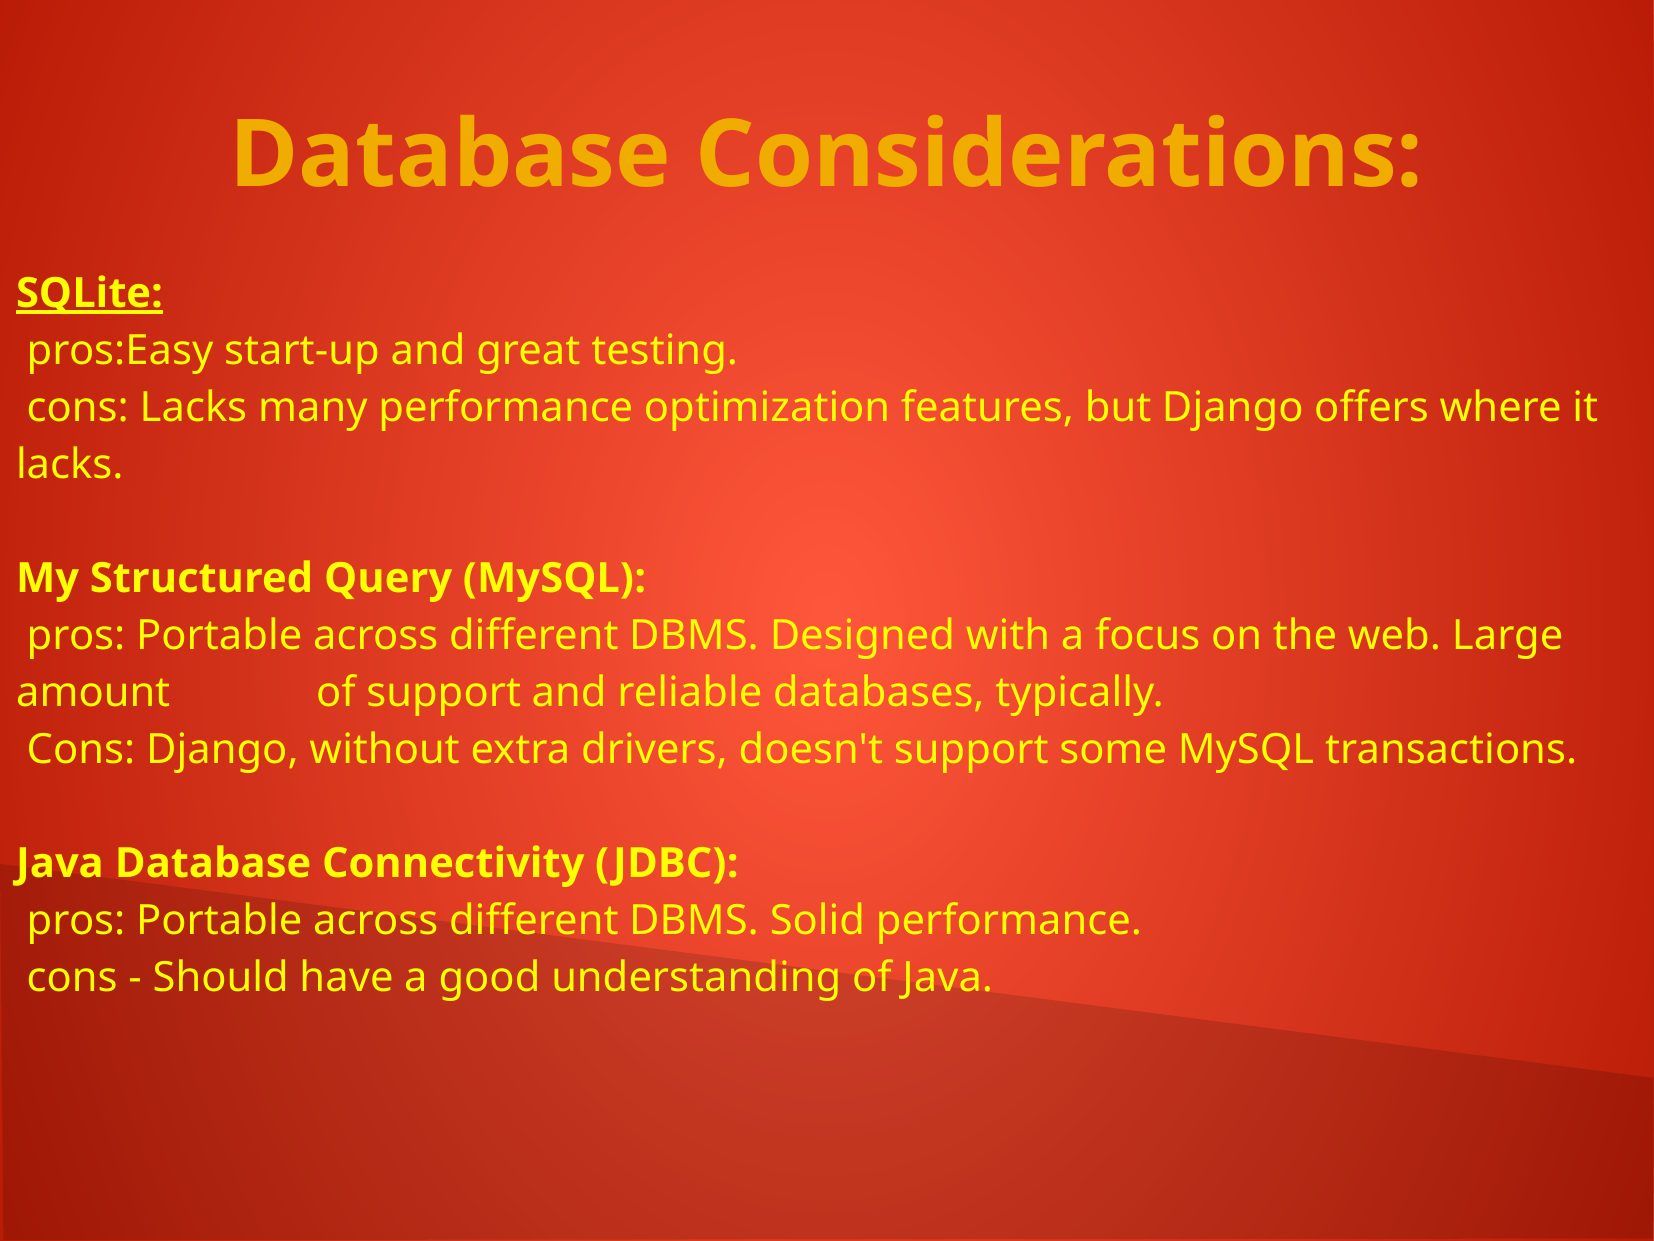

# Database Considerations:
SQLite:
 pros:Easy start-up and great testing.
 cons: Lacks many performance optimization features, but Django offers where it lacks.
My Structured Query (MySQL):
 pros: Portable across different DBMS. Designed with a focus on the web. Large amount 		of support and reliable databases, typically.
 Cons: Django, without extra drivers, doesn't support some MySQL transactions.
Java Database Connectivity (JDBC):
 pros: Portable across different DBMS. Solid performance.
 cons - Should have a good understanding of Java.